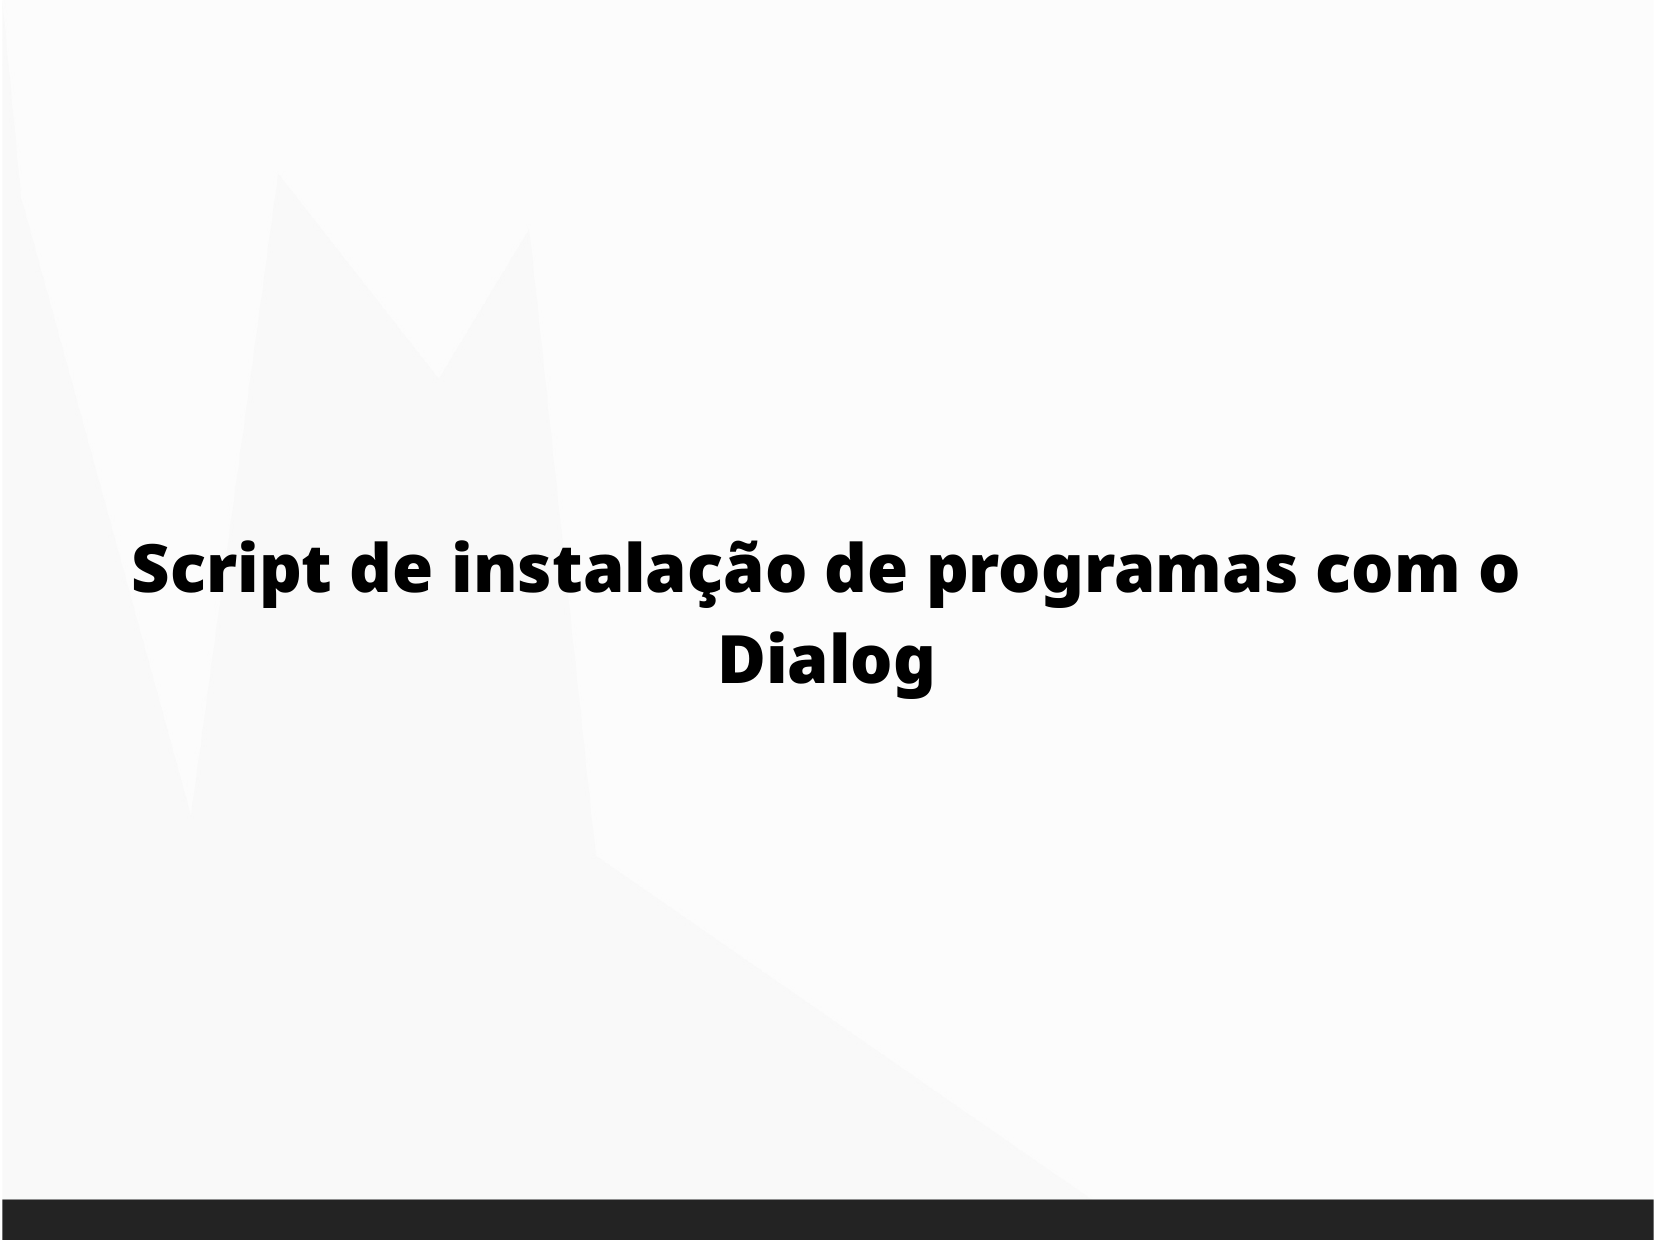

# Script de instalação de programas com o Dialog